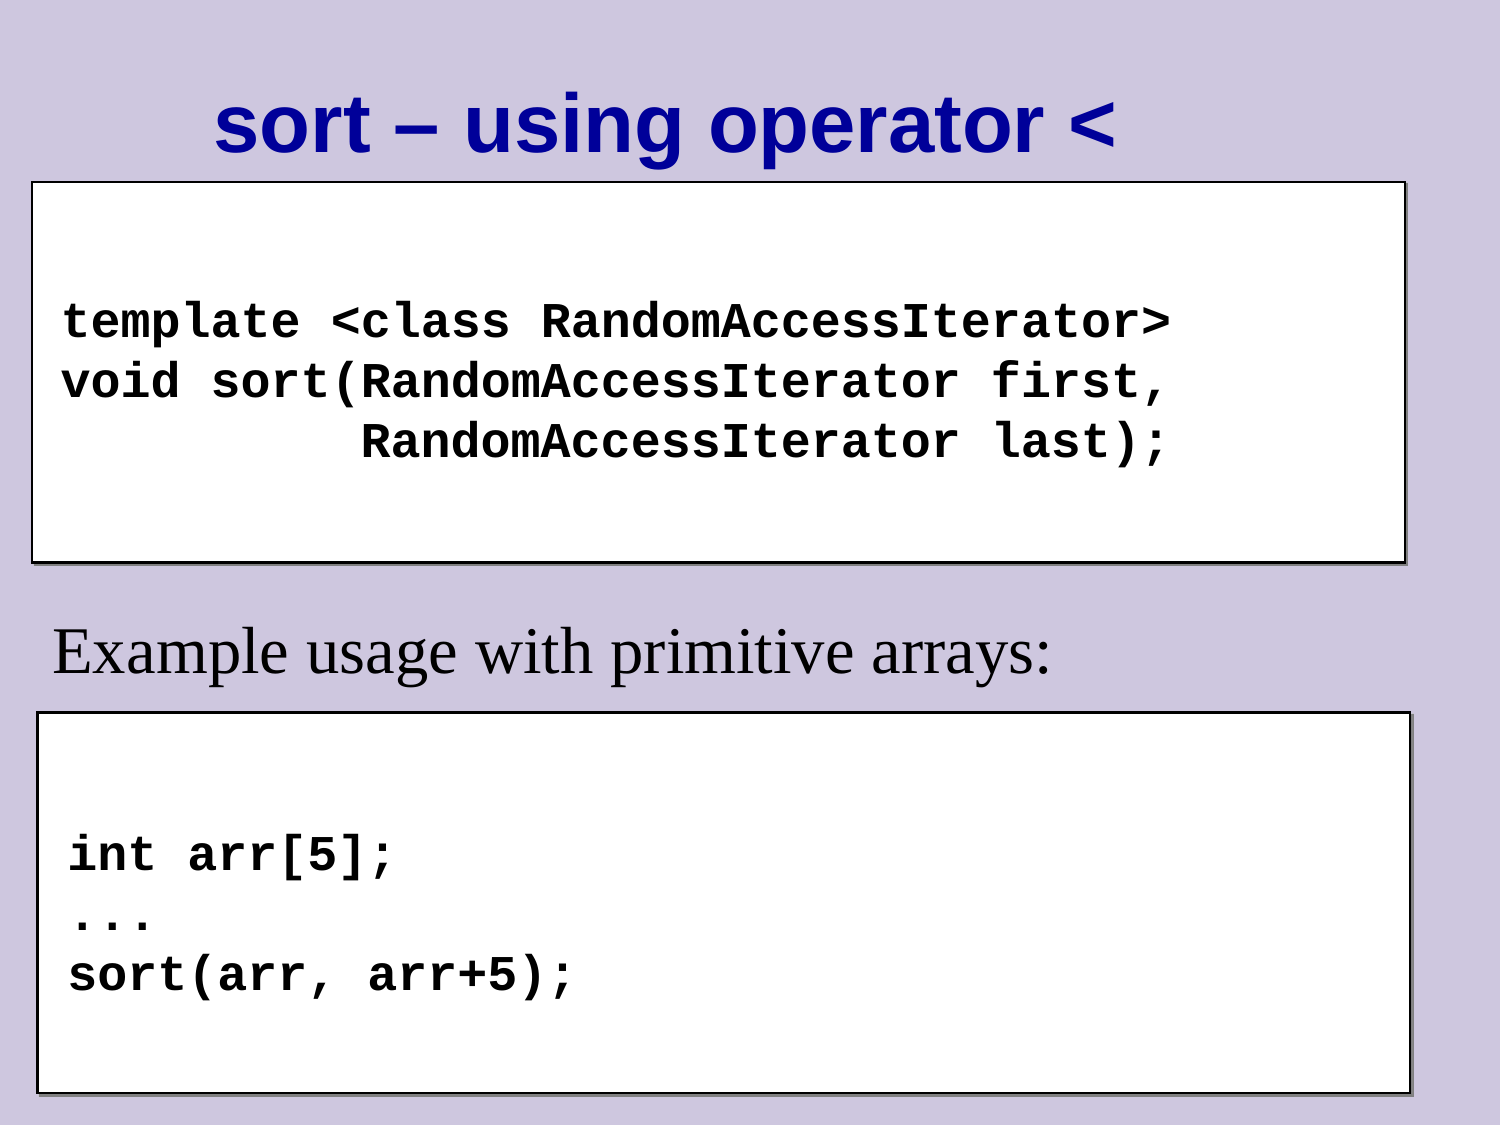

# sort – using operator <
template <class RandomAccessIterator>
void sort(RandomAccessIterator first,
 RandomAccessIterator last);
Example usage with primitive arrays:
int arr[5];
...
sort(arr, arr+5);